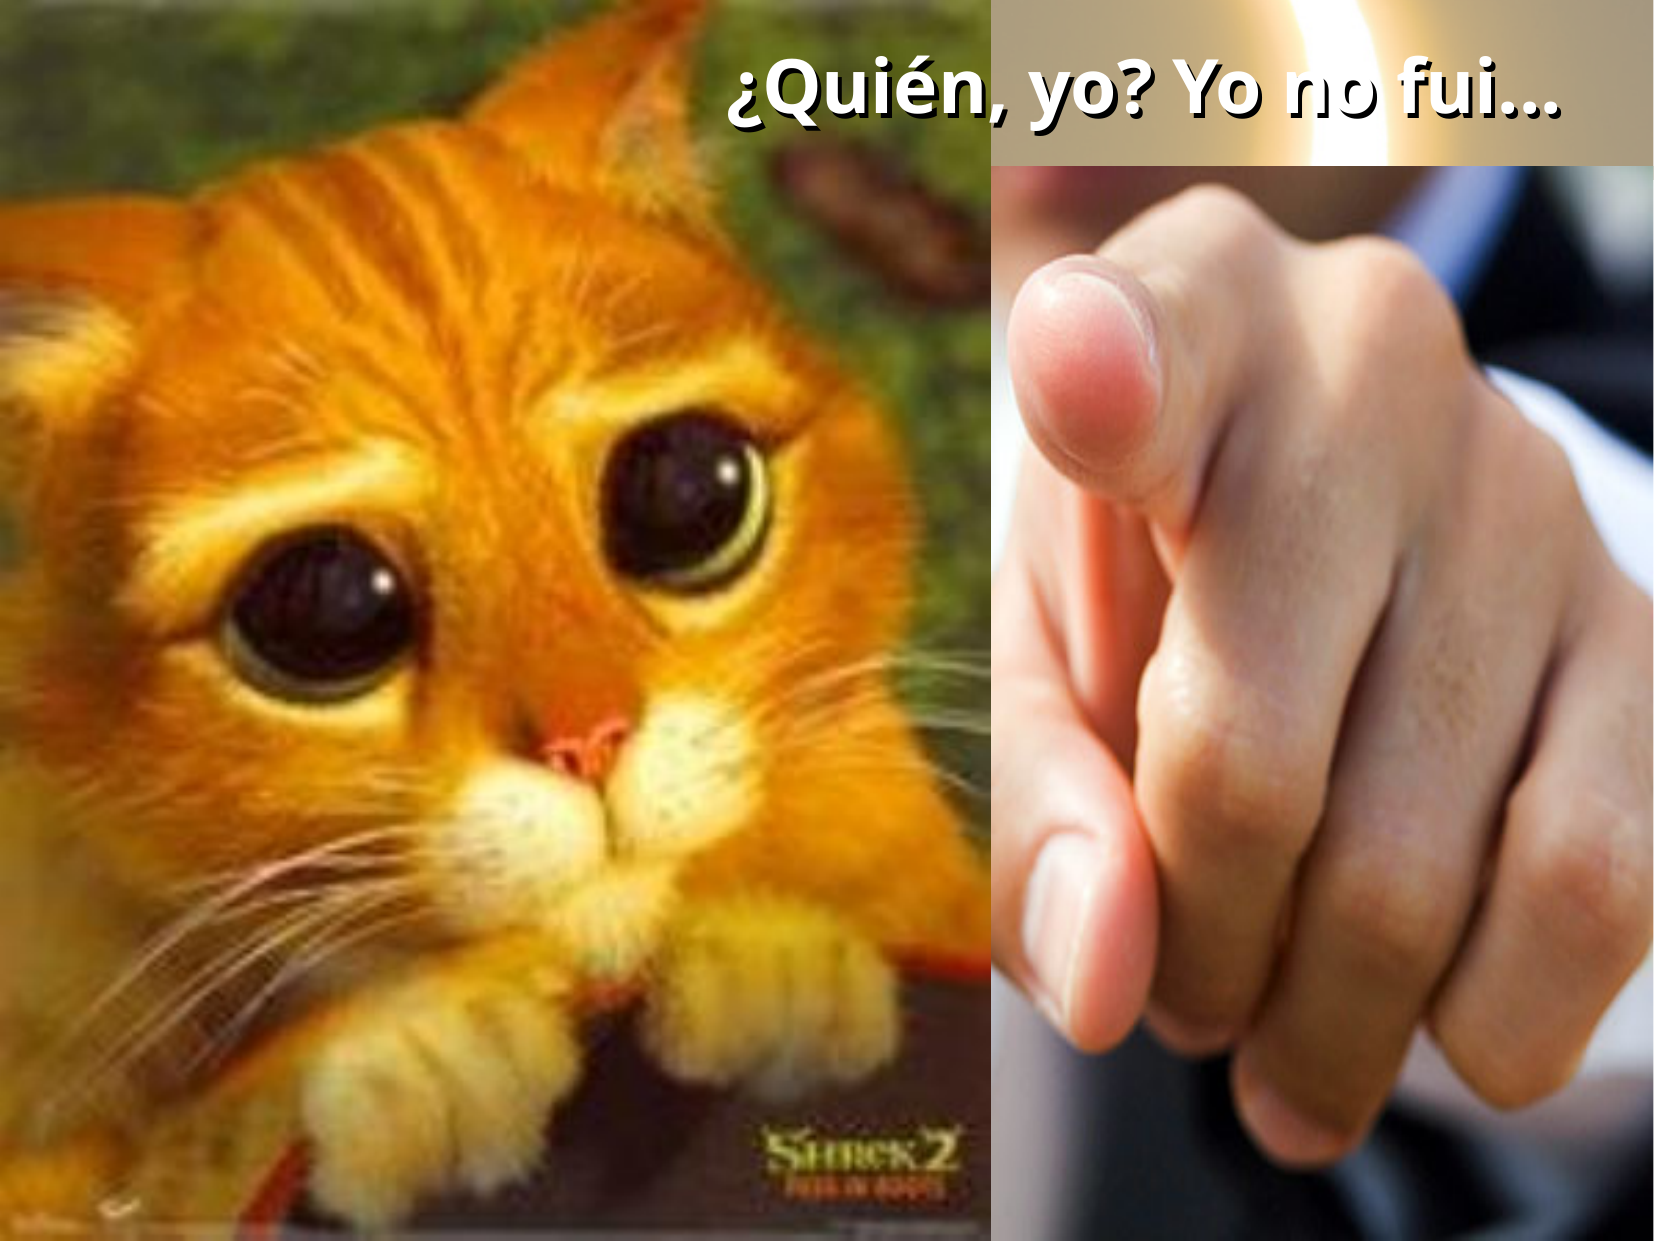

# ¿Quién, yo? Yo no fui...
10/10/2013
Fisica Para Todos (Nuñez+Asorey+Estupinian)
14